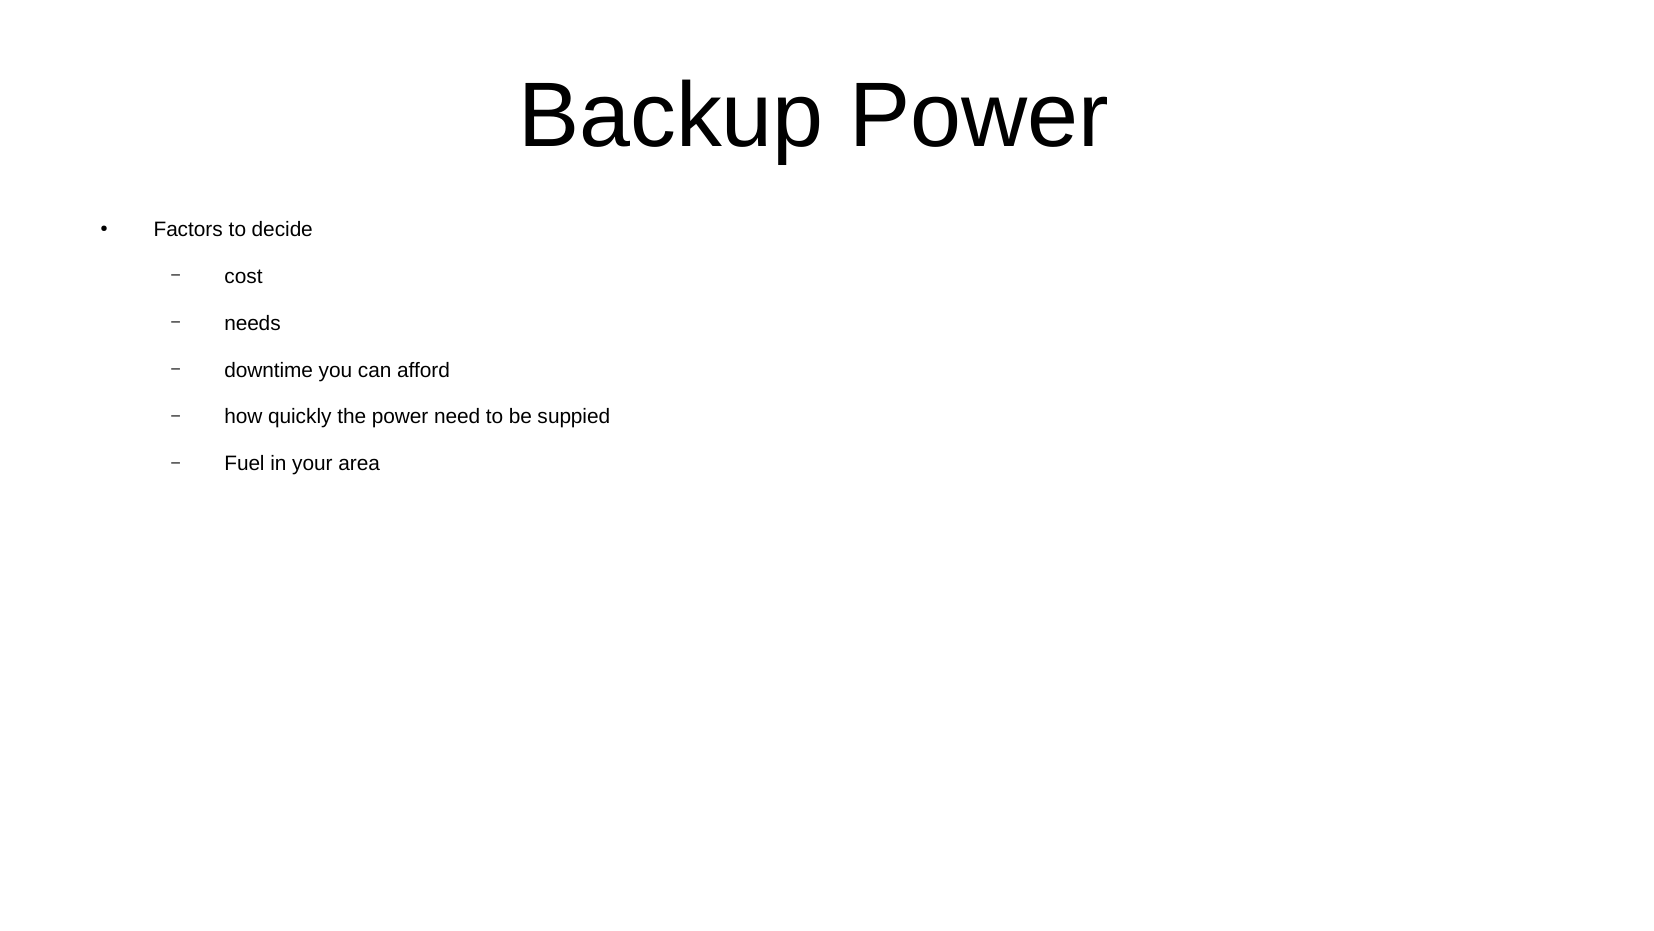

# Backup Power
Factors to decide
cost
needs
downtime you can afford
how quickly the power need to be suppied
Fuel in your area